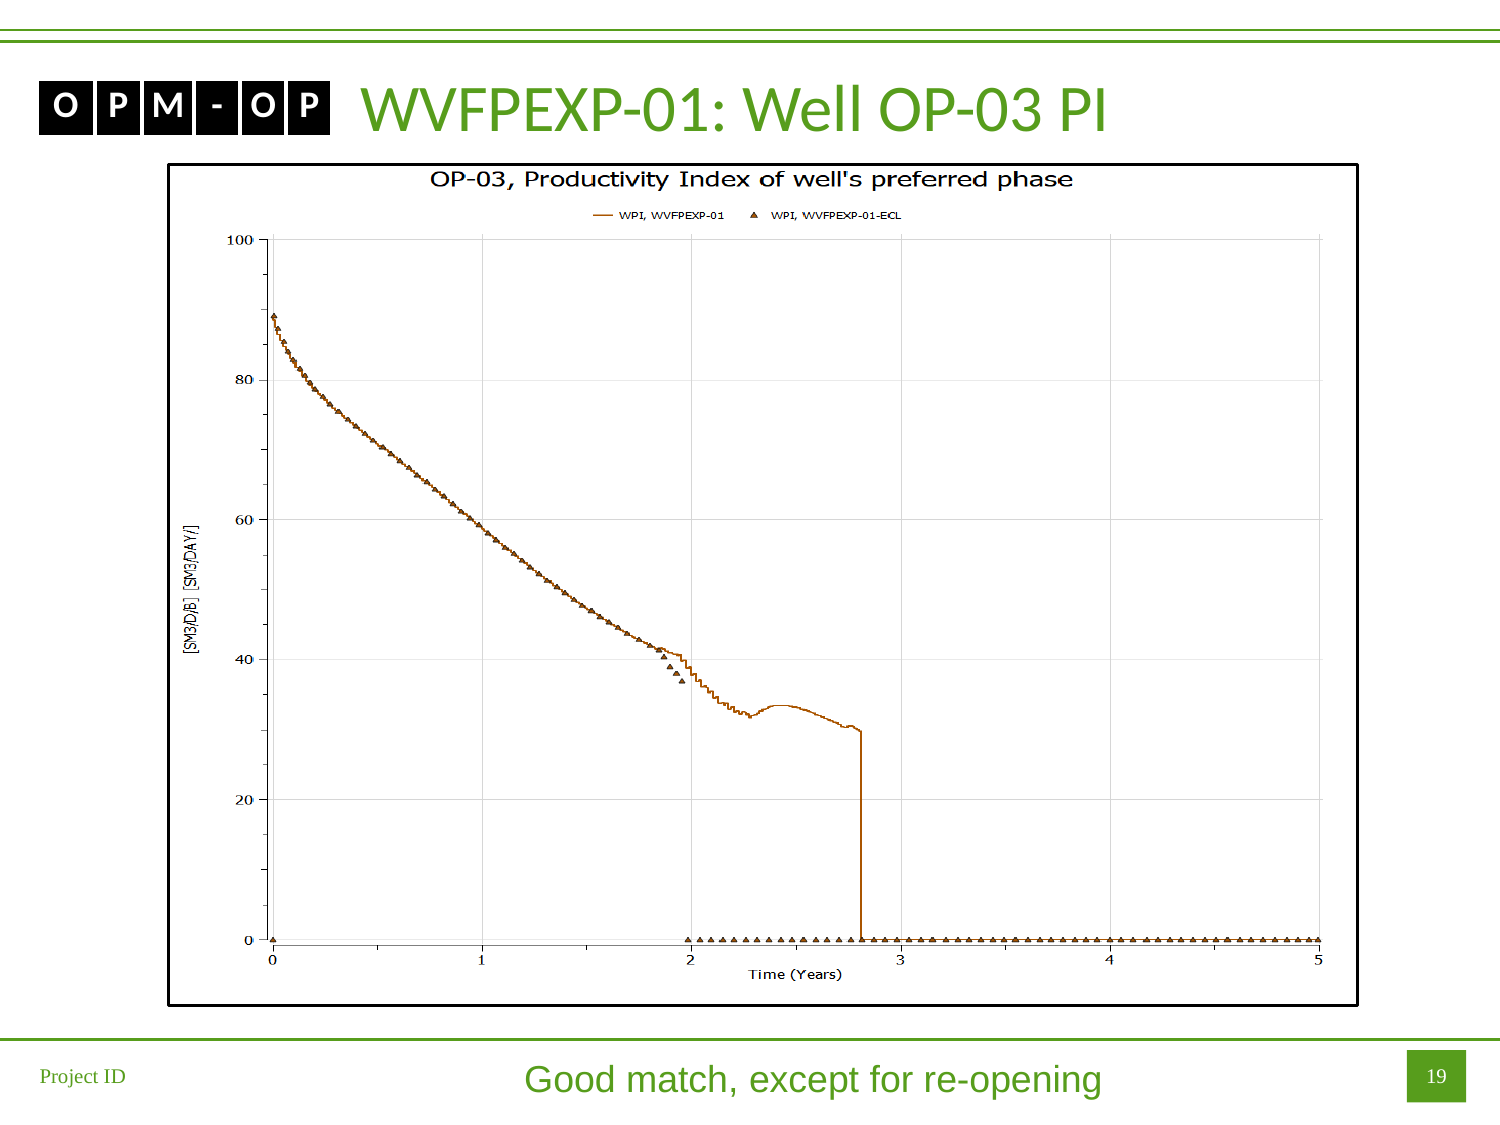

# WVFPEXP-01: Well OP-03 PI
Project ID
19
Good match, except for re-opening